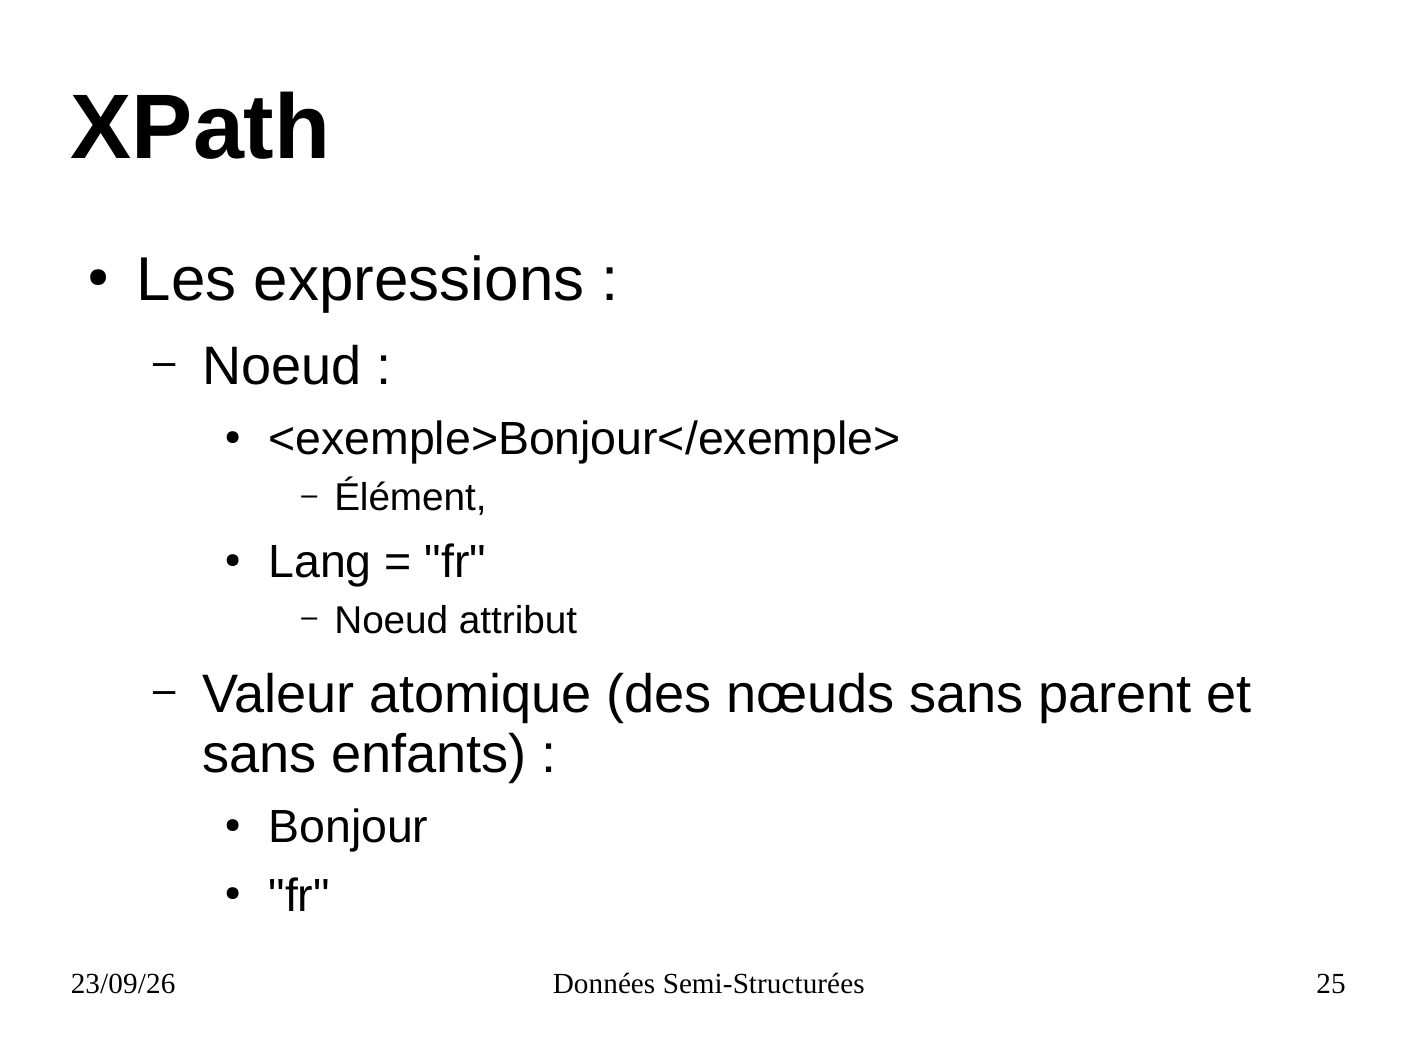

# XPath
Les expressions :
Noeud :
<exemple>Bonjour</exemple>
Élément,
Lang = "fr"
Noeud attribut
Valeur atomique (des nœuds sans parent et sans enfants) :
Bonjour
"fr"
Données Semi-Structurées
25